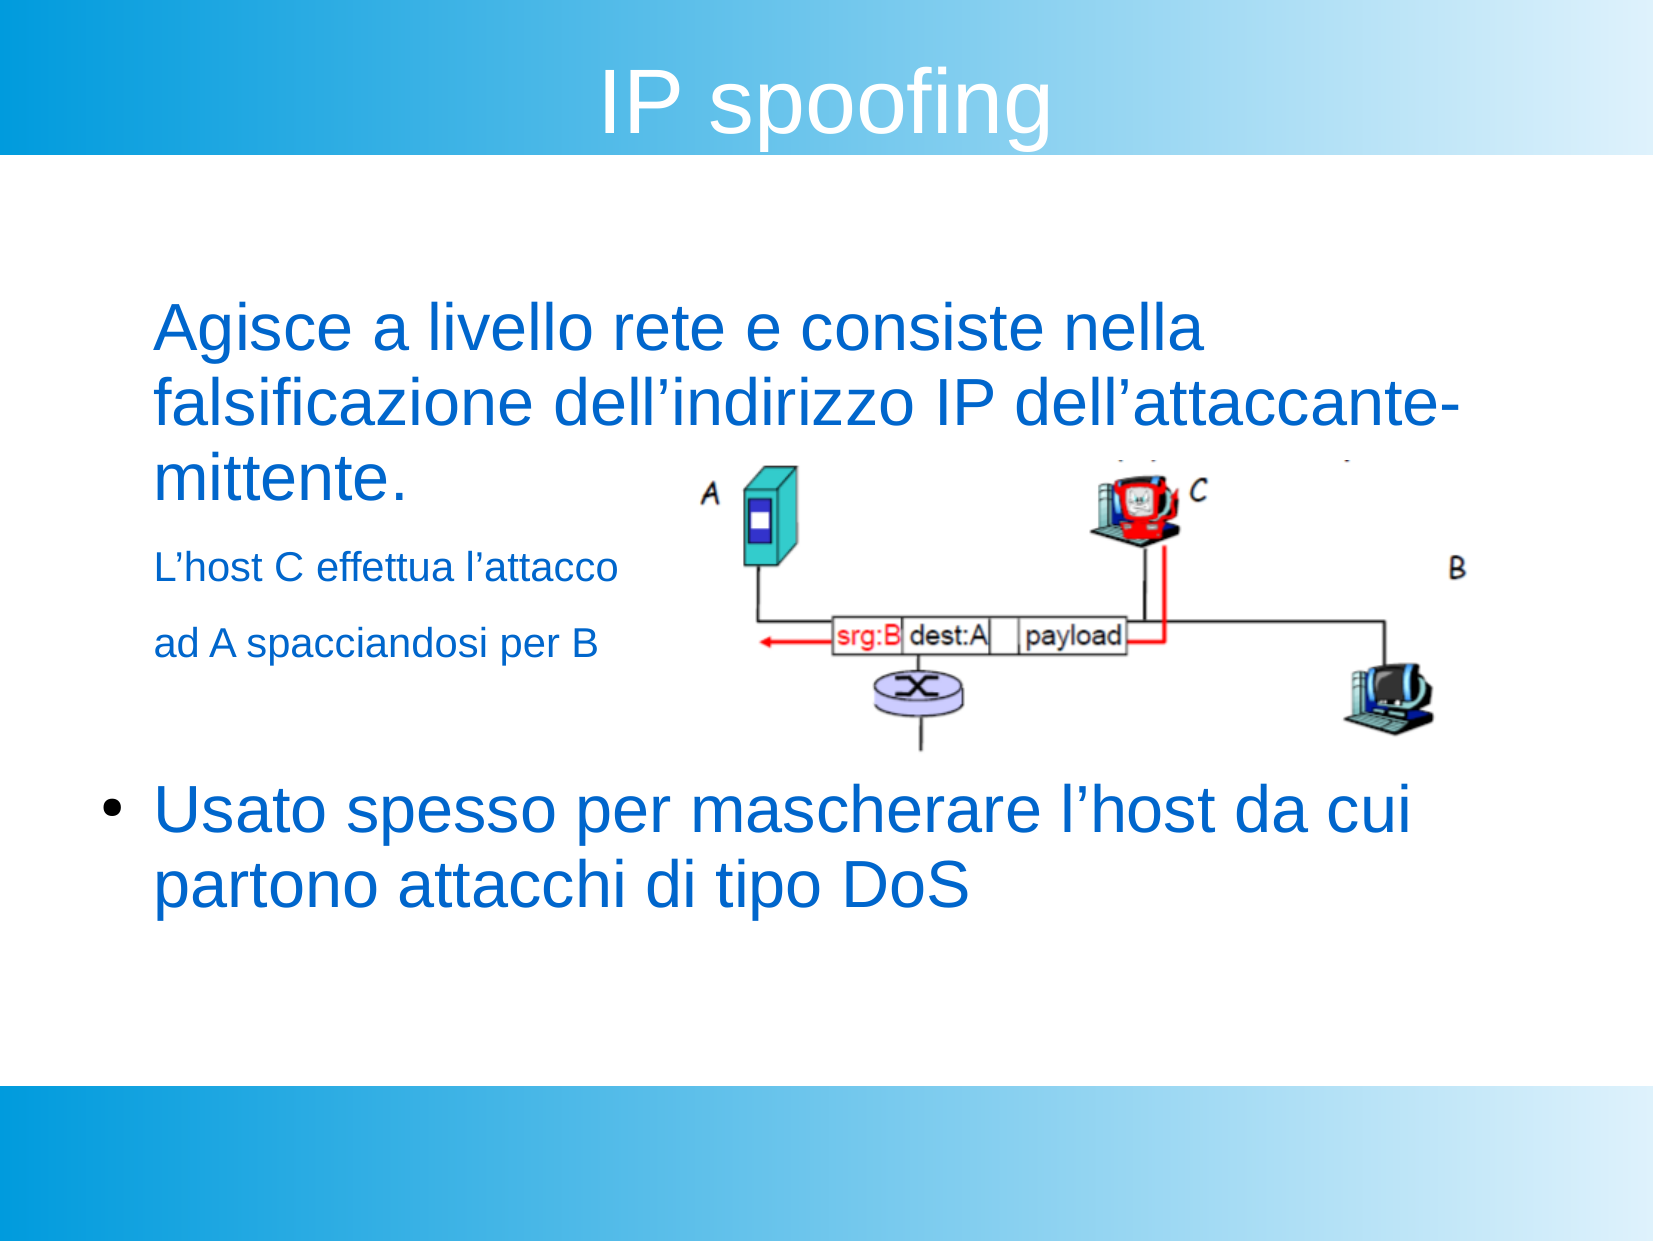

# IP spoofing
Agisce a livello rete e consiste nella falsificazione dell’indirizzo IP dell’attaccante-mittente.
L’host C effettua l’attacco
ad A spacciandosi per B
Usato spesso per mascherare l’host da cui partono attacchi di tipo DoS